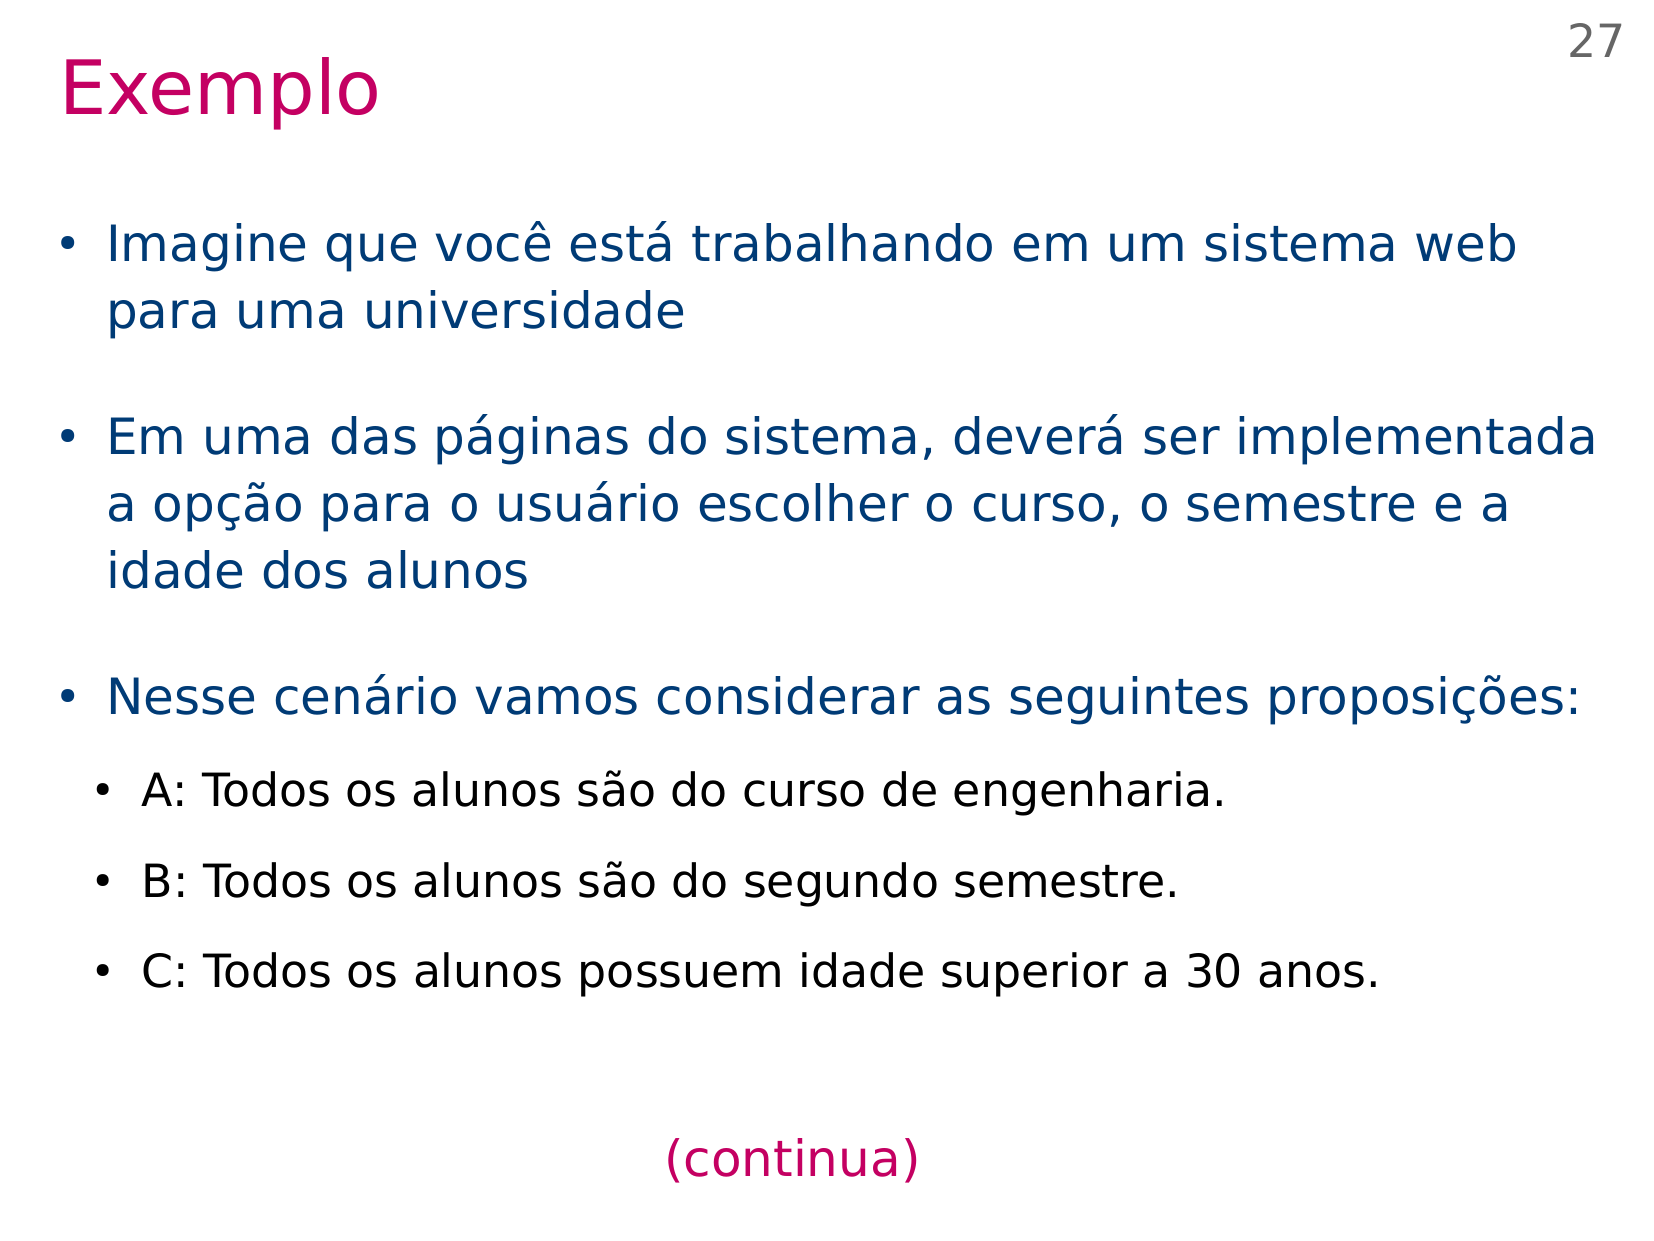

27
# Exemplo
Imagine que você está trabalhando em um sistema web para uma universidade
Em uma das páginas do sistema, deverá ser implementada a opção para o usuário escolher o curso, o semestre e a idade dos alunos
Nesse cenário vamos considerar as seguintes proposições:
A: Todos os alunos são do curso de engenharia.
B: Todos os alunos são do segundo semestre.
C: Todos os alunos possuem idade superior a 30 anos.
(continua)